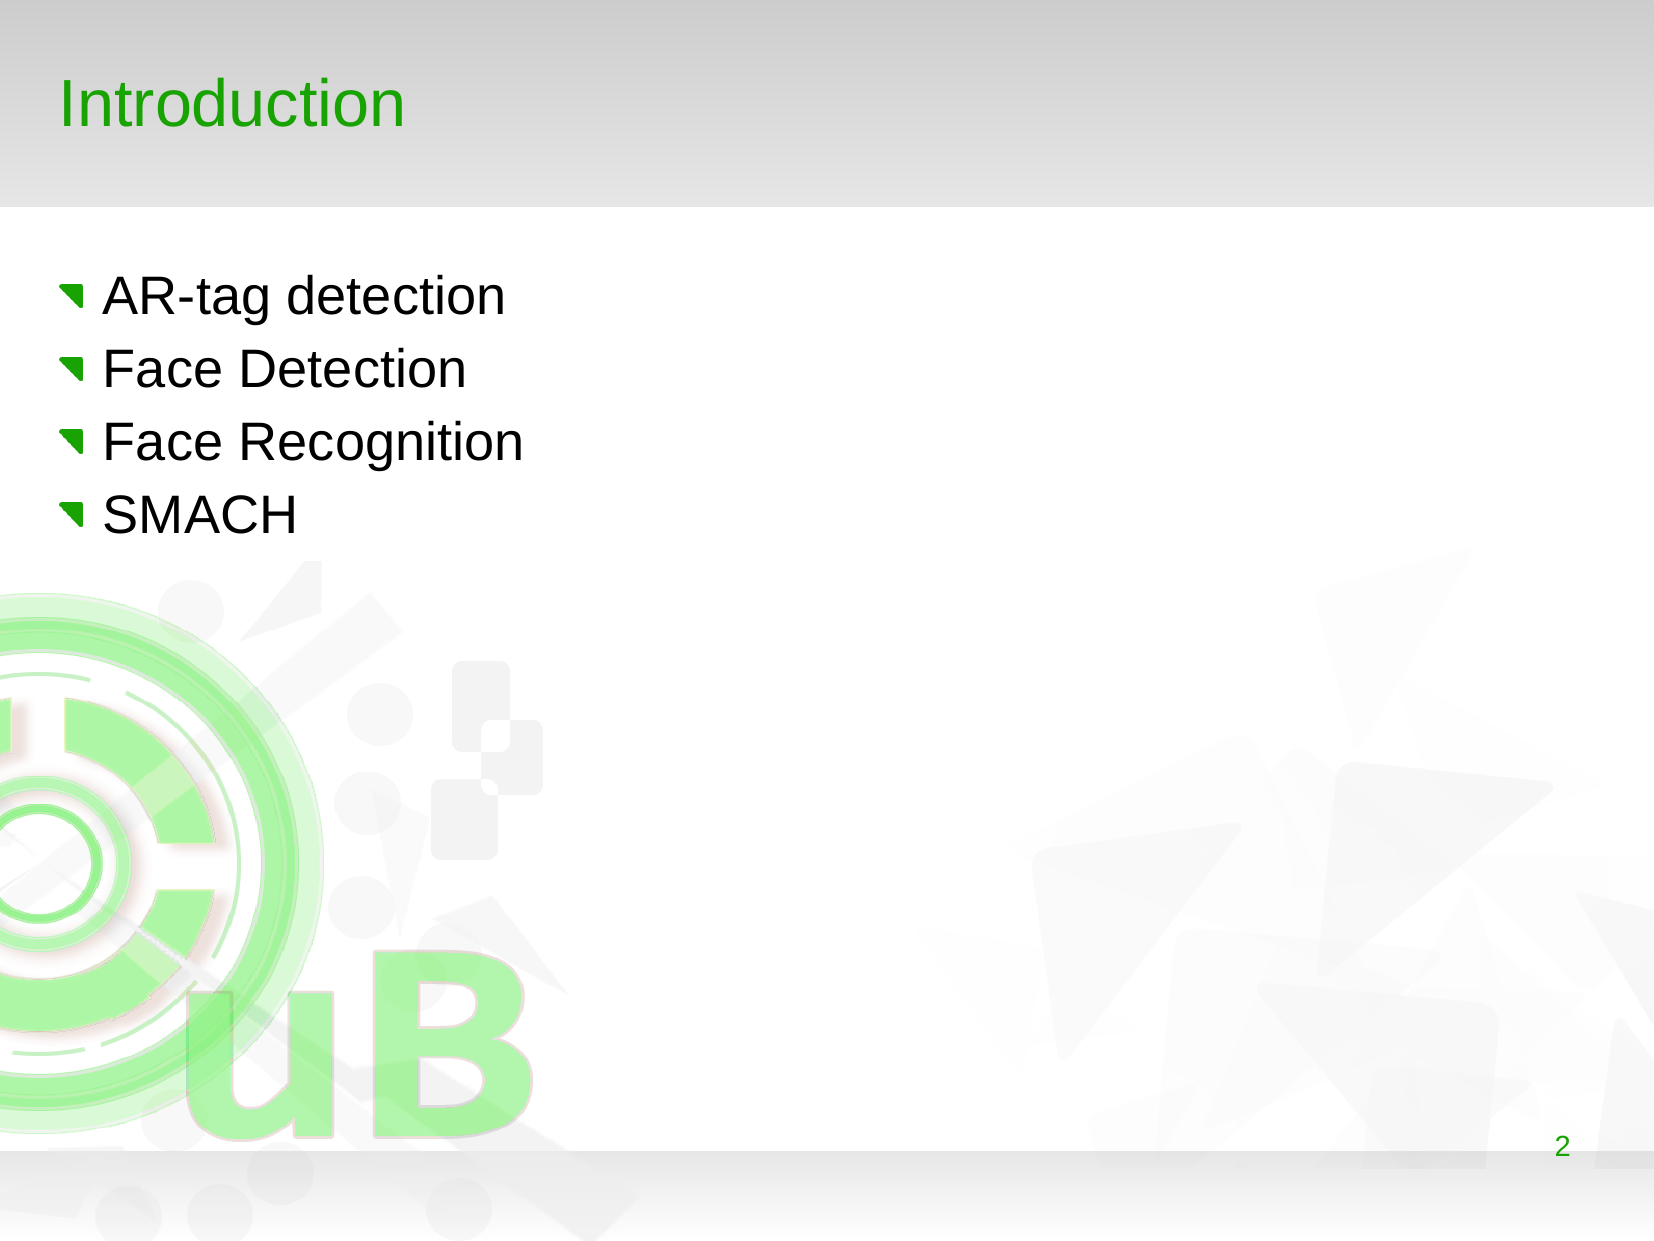

# Introduction
AR-tag detection
Face Detection
Face Recognition
SMACH
2